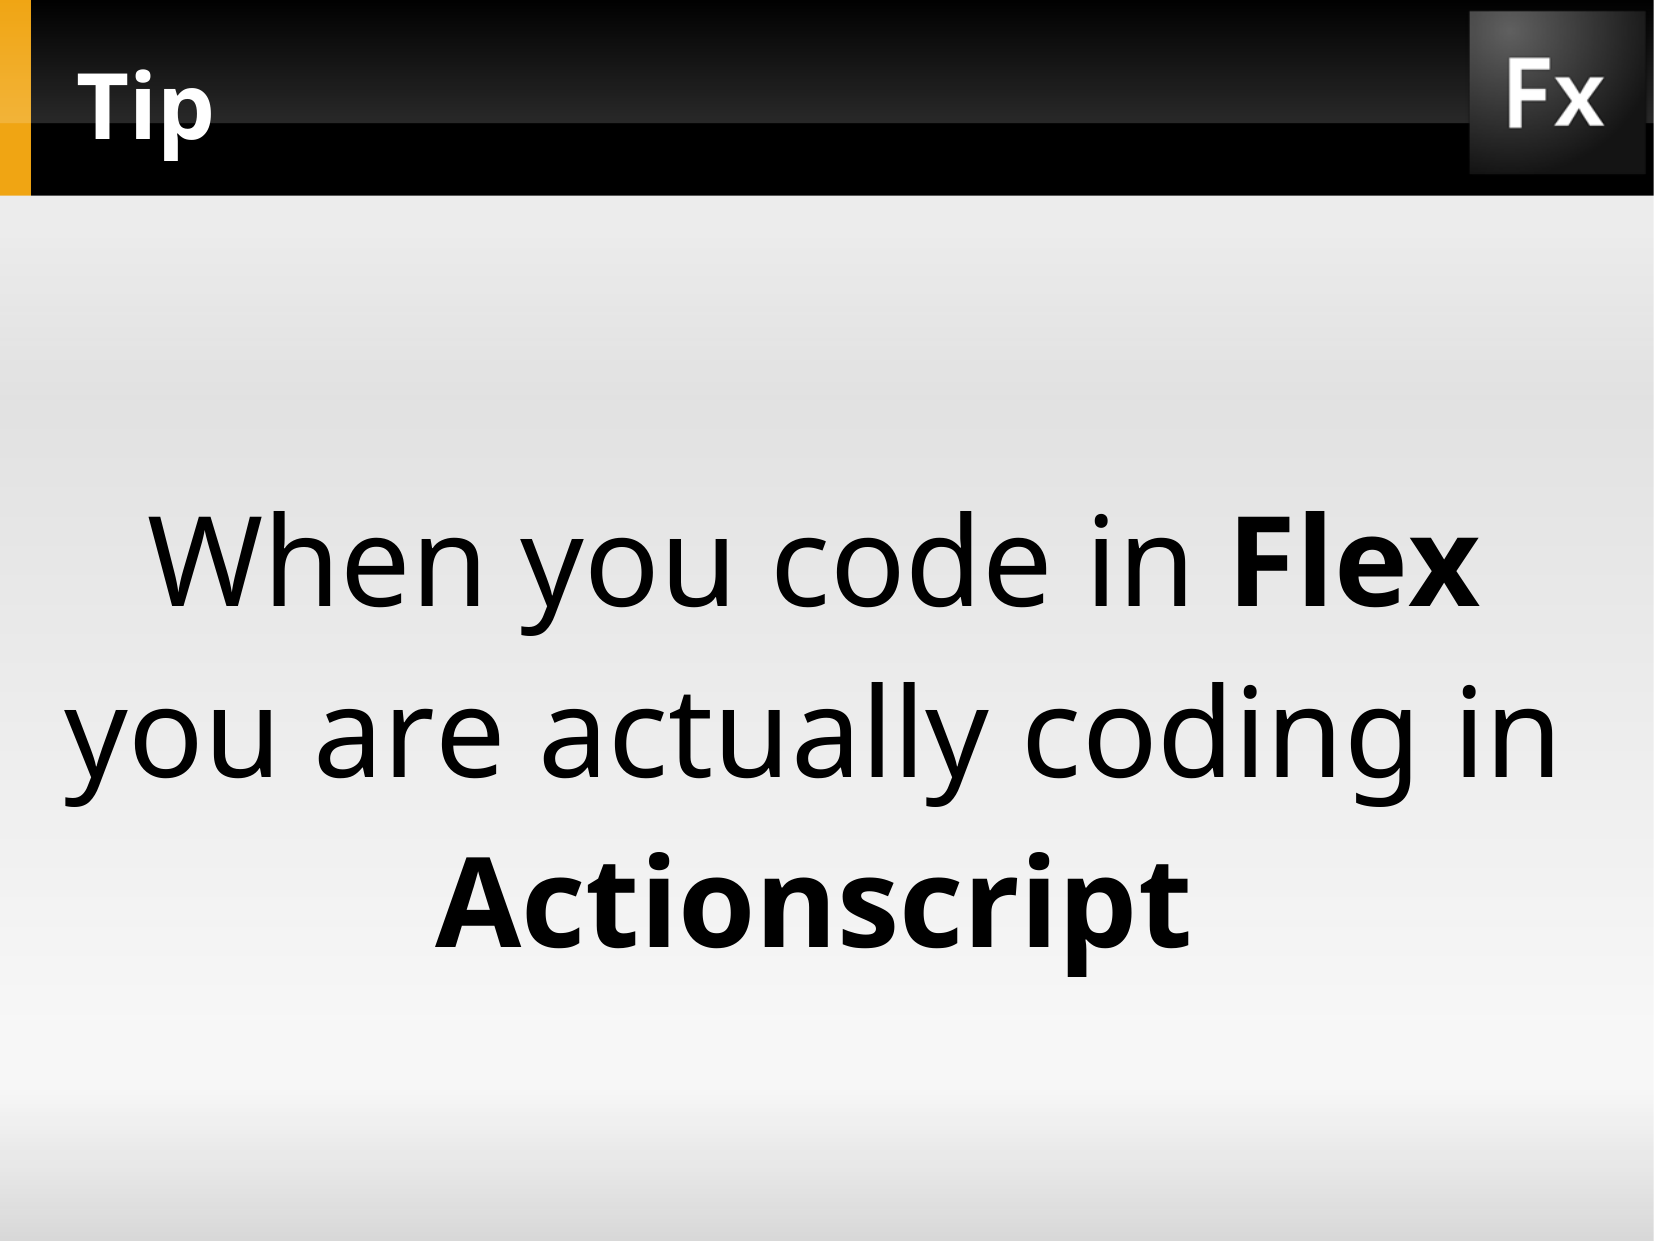

# Tip
When you code in Flex you are actually coding in Actionscript